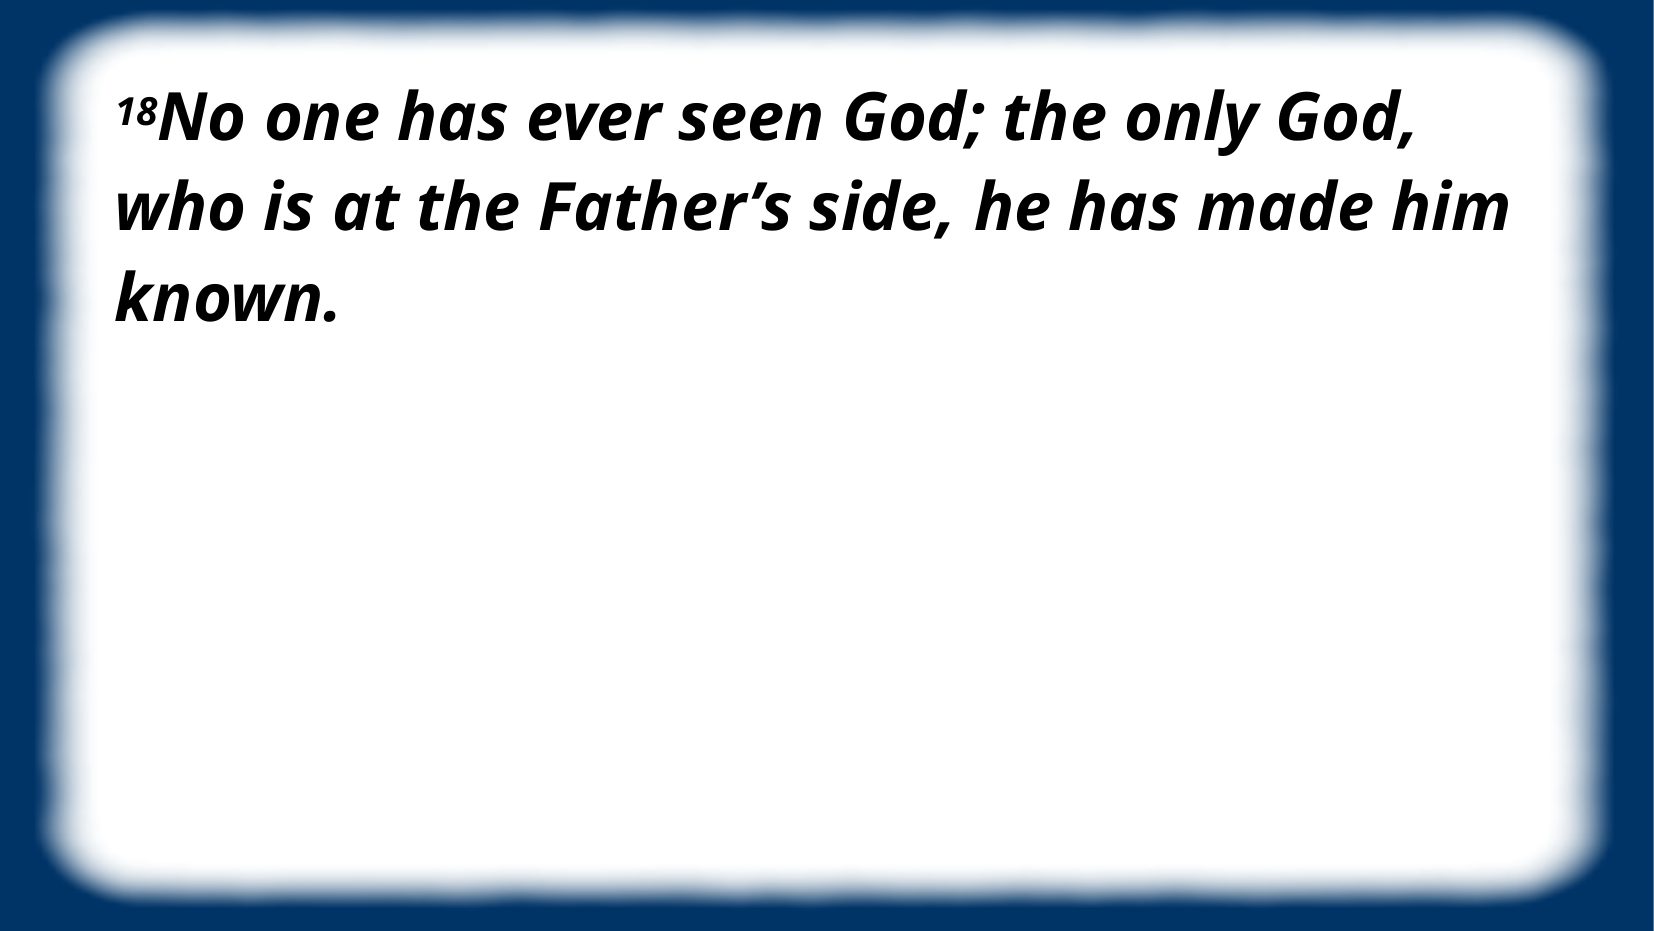

18No one has ever seen God; the only God, who is at the Father’s side, he has made him known.